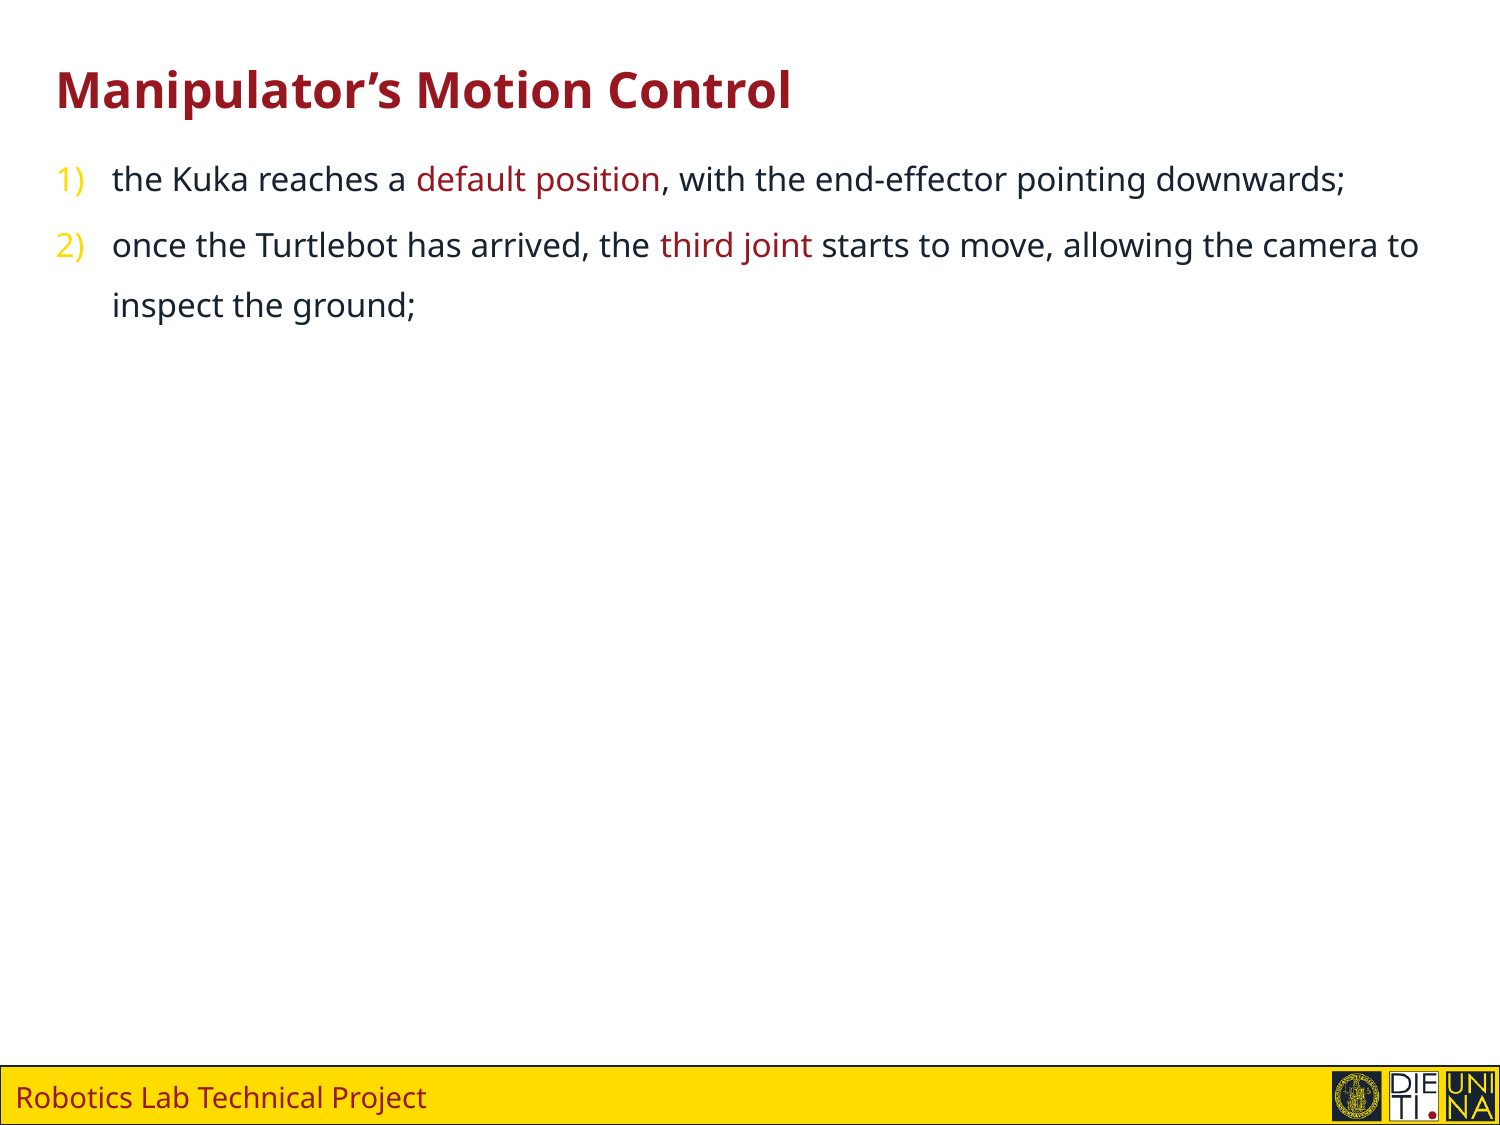

Manipulator’s Motion Control
the Kuka reaches a default position, with the end-effector pointing downwards;
once the Turtlebot has arrived, the third joint starts to move, allowing the camera to inspect the ground;
Robotics Lab Technical Project